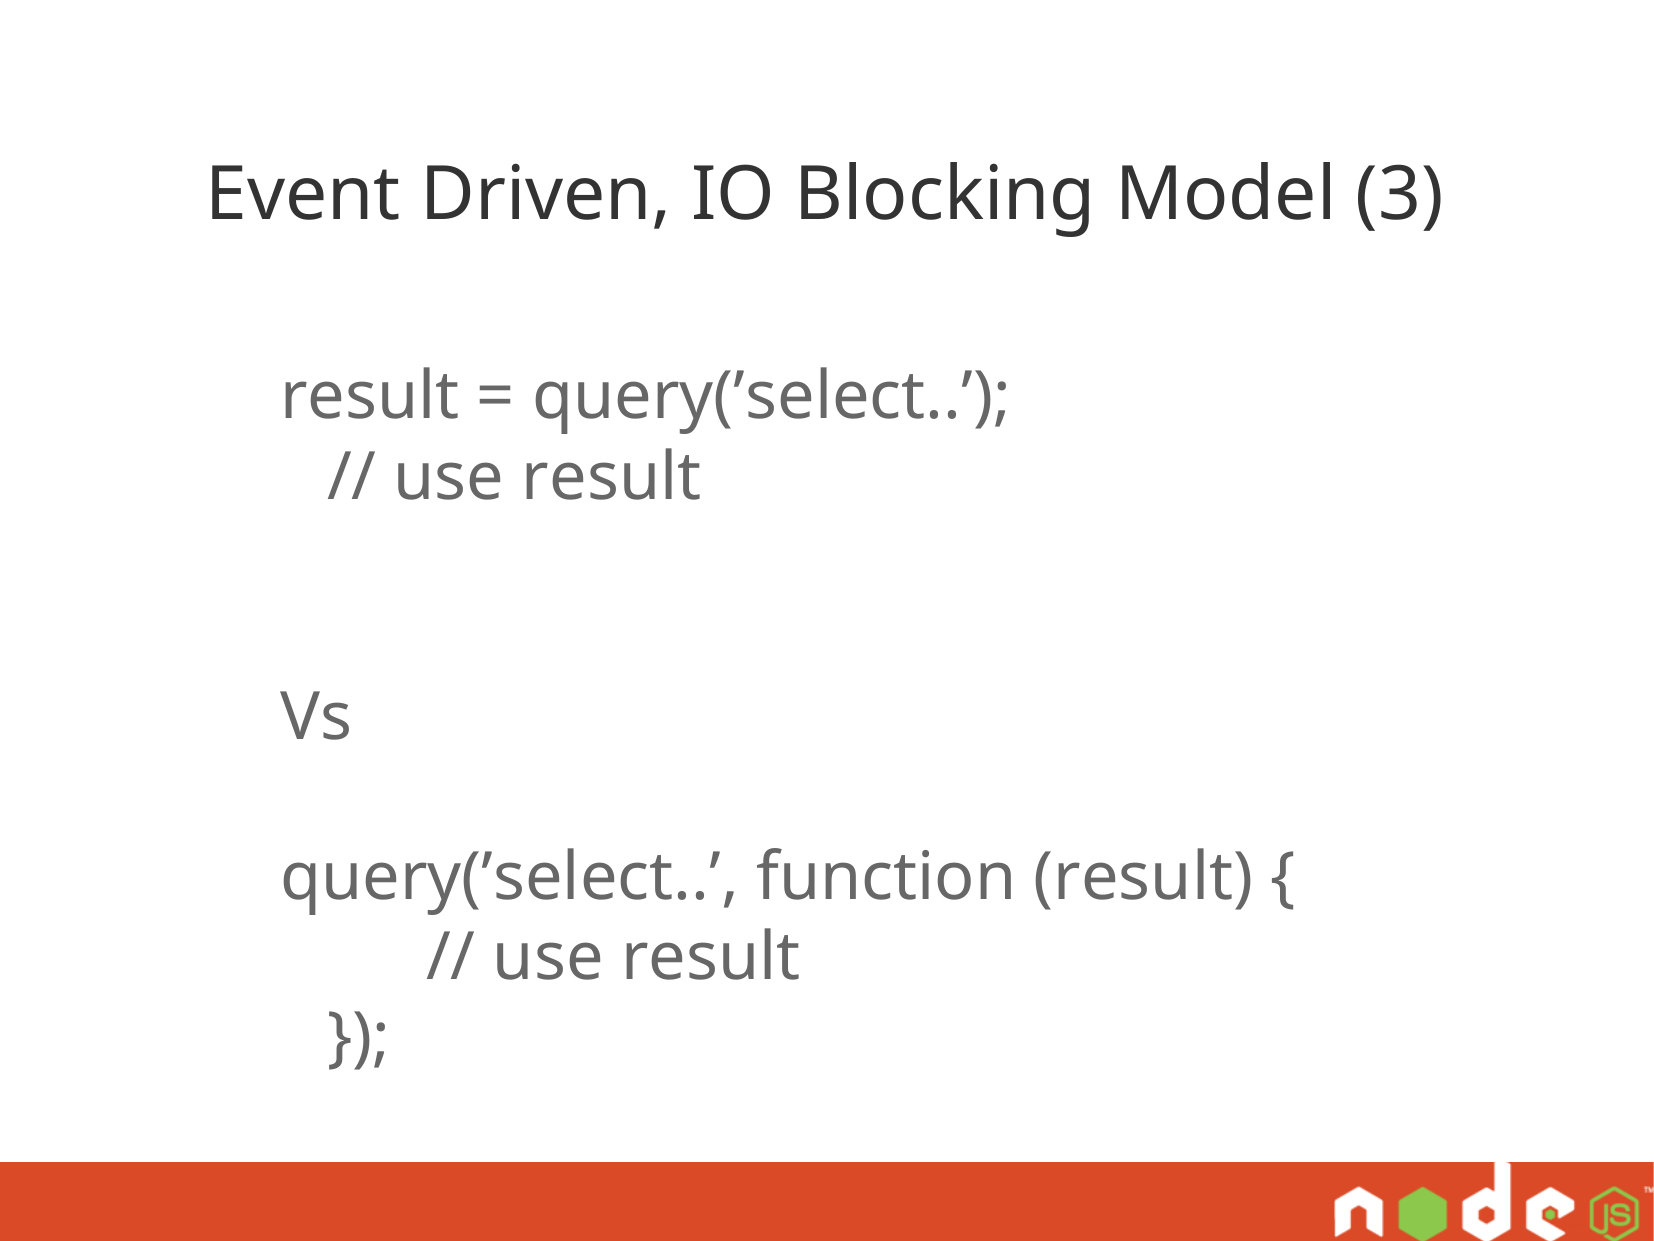

# Event Driven, IO Blocking Model (3)
result = query(’select..’);
// use result
Vs
query(’select..’, function (result) {
		// use result
});